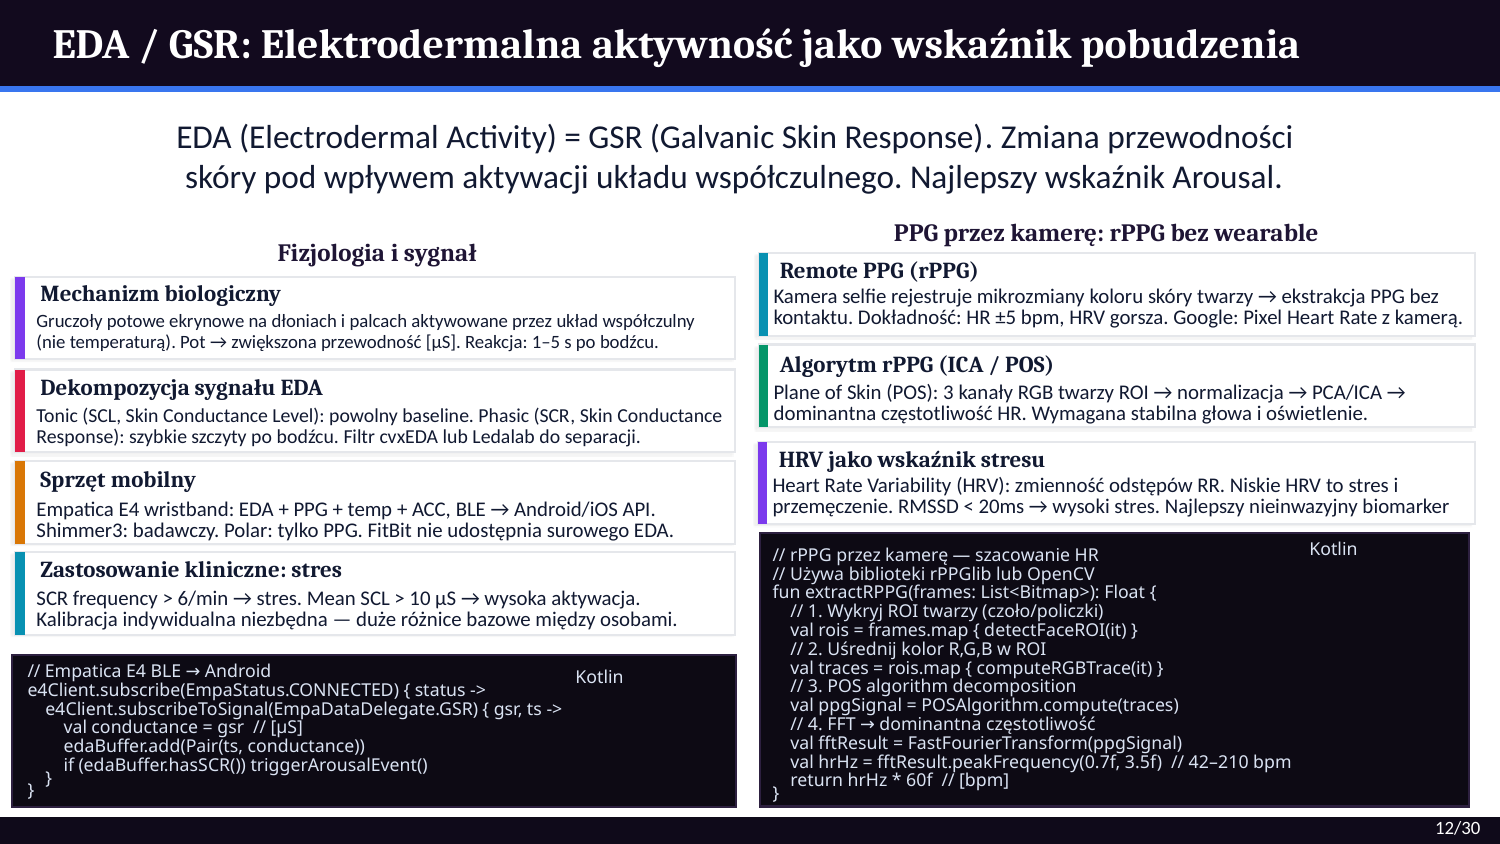

EDA / GSR: Elektrodermalna aktywność jako wskaźnik pobudzenia
EDA (Electrodermal Activity) = GSR (Galvanic Skin Response). Zmiana przewodności skóry pod wpływem aktywacji układu współczulnego. Najlepszy wskaźnik Arousal.
PPG przez kamerę: rPPG bez wearable
Fizjologia i sygnał
Remote PPG (rPPG)
Kamera selfie rejestruje mikrozmiany koloru skóry twarzy → ekstrakcja PPG bez kontaktu. Dokładność: HR ±5 bpm, HRV gorsza. Google: Pixel Heart Rate z kamerą.
Mechanizm biologiczny
Gruczoły potowe ekrynowe na dłoniach i palcach aktywowane przez układ współczulny (nie temperaturą). Pot → zwiększona przewodność [µS]. Reakcja: 1–5 s po bodźcu.
Algorytm rPPG (ICA / POS)
Plane of Skin (POS): 3 kanały RGB twarzy ROI → normalizacja → PCA/ICA → dominantna częstotliwość HR. Wymagana stabilna głowa i oświetlenie.
Dekompozycja sygnału EDA
Tonic (SCL, Skin Conductance Level): powolny baseline. Phasic (SCR, Skin Conductance Response): szybkie szczyty po bodźcu. Filtr cvxEDA lub Ledalab do separacji.
HRV jako wskaźnik stresu
Heart Rate Variability (HRV): zmienność odstępów RR. Niskie HRV to stres i przemęczenie. RMSSD < 20ms → wysoki stres. Najlepszy nieinwazyjny biomarker
Sprzęt mobilny
Empatica E4 wristband: EDA + PPG + temp + ACC, BLE → Android/iOS API. Shimmer3: badawczy. Polar: tylko PPG. FitBit nie udostępnia surowego EDA.
Kotlin
// rPPG przez kamerę — szacowanie HR
// Używa biblioteki rPPGlib lub OpenCV
fun extractRPPG(frames: List<Bitmap>): Float {
 // 1. Wykryj ROI twarzy (czoło/policzki)
 val rois = frames.map { detectFaceROI(it) }
 // 2. Uśrednij kolor R,G,B w ROI
 val traces = rois.map { computeRGBTrace(it) }
 // 3. POS algorithm decomposition
 val ppgSignal = POSAlgorithm.compute(traces)
 // 4. FFT → dominantna częstotliwość
 val fftResult = FastFourierTransform(ppgSignal)
 val hrHz = fftResult.peakFrequency(0.7f, 3.5f) // 42–210 bpm
 return hrHz * 60f // [bpm]
}
Zastosowanie kliniczne: stres
SCR frequency > 6/min → stres. Mean SCL > 10 µS → wysoka aktywacja. Kalibracja indywidualna niezbędna — duże różnice bazowe między osobami.
// Empatica E4 BLE → Android
e4Client.subscribe(EmpaStatus.CONNECTED) { status ->
 e4Client.subscribeToSignal(EmpaDataDelegate.GSR) { gsr, ts ->
 val conductance = gsr // [µS]
 edaBuffer.add(Pair(ts, conductance))
 if (edaBuffer.hasSCR()) triggerArousalEvent()
 }
}
Kotlin